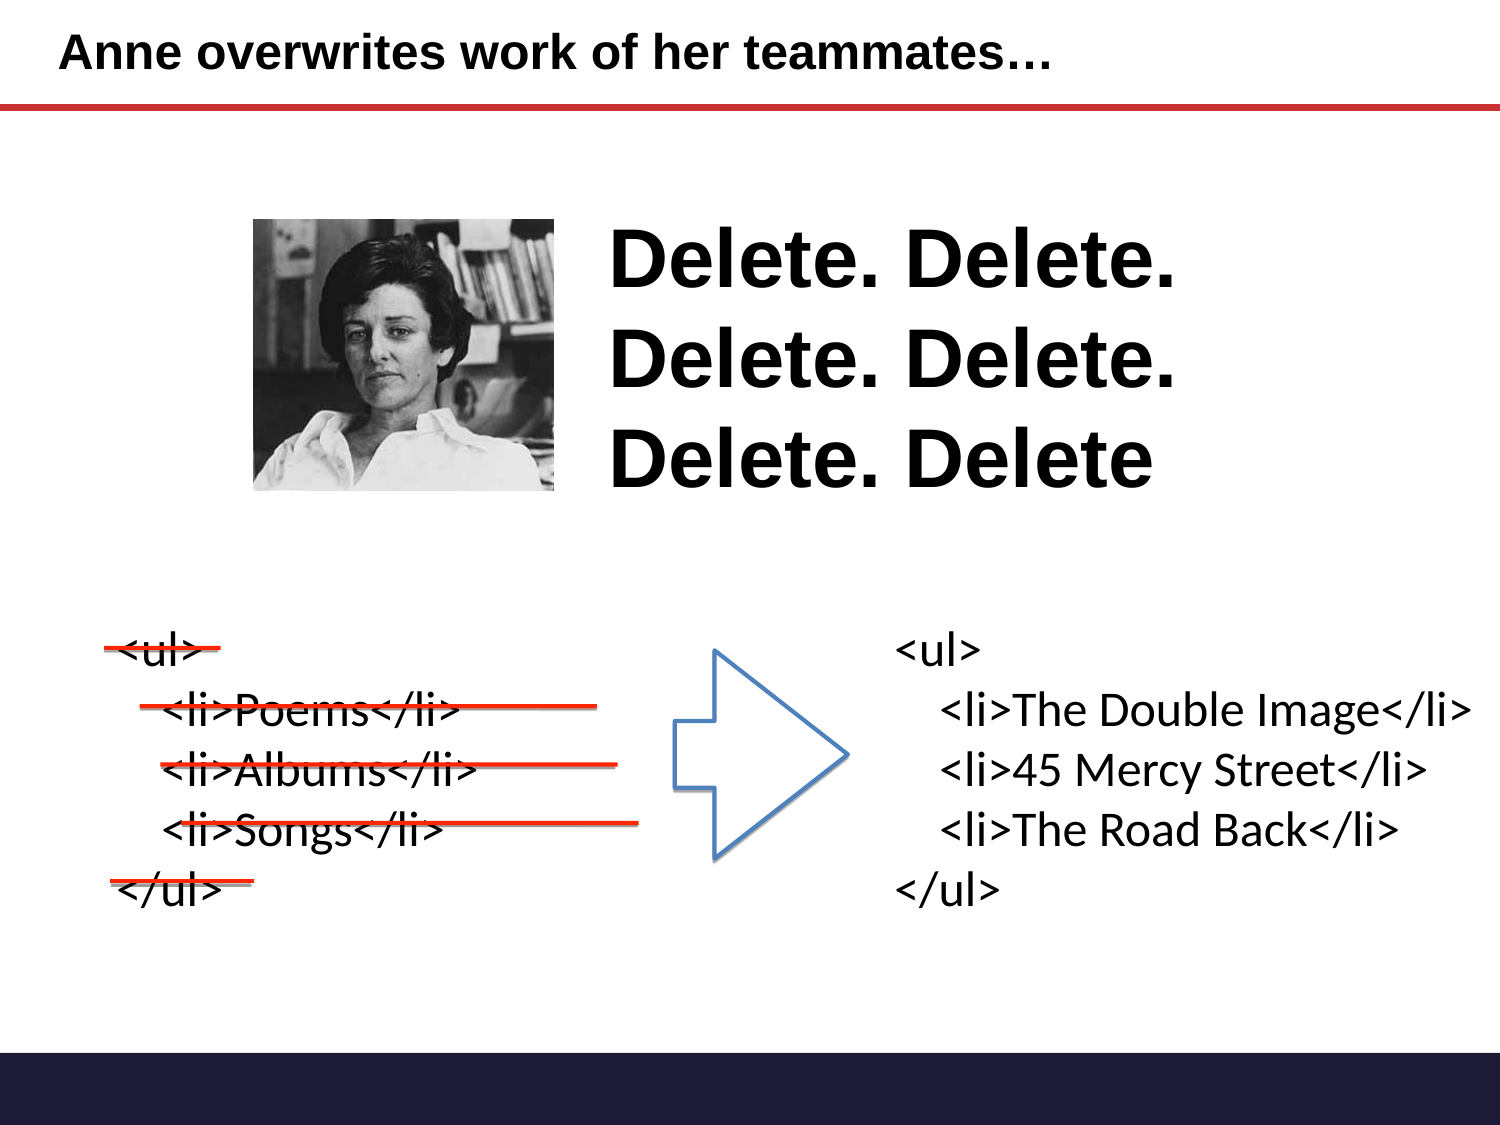

# Anne overwrites work of her teammates…
Delete. Delete. Delete. Delete.
Delete. Delete
<ul>
 <li>Poems</li>
 <li>Albums</li>
 <li>Songs</li>
</ul>
<ul>
 <li>The Double Image</li>
 <li>45 Mercy Street</li>
 <li>The Road Back</li>
</ul>